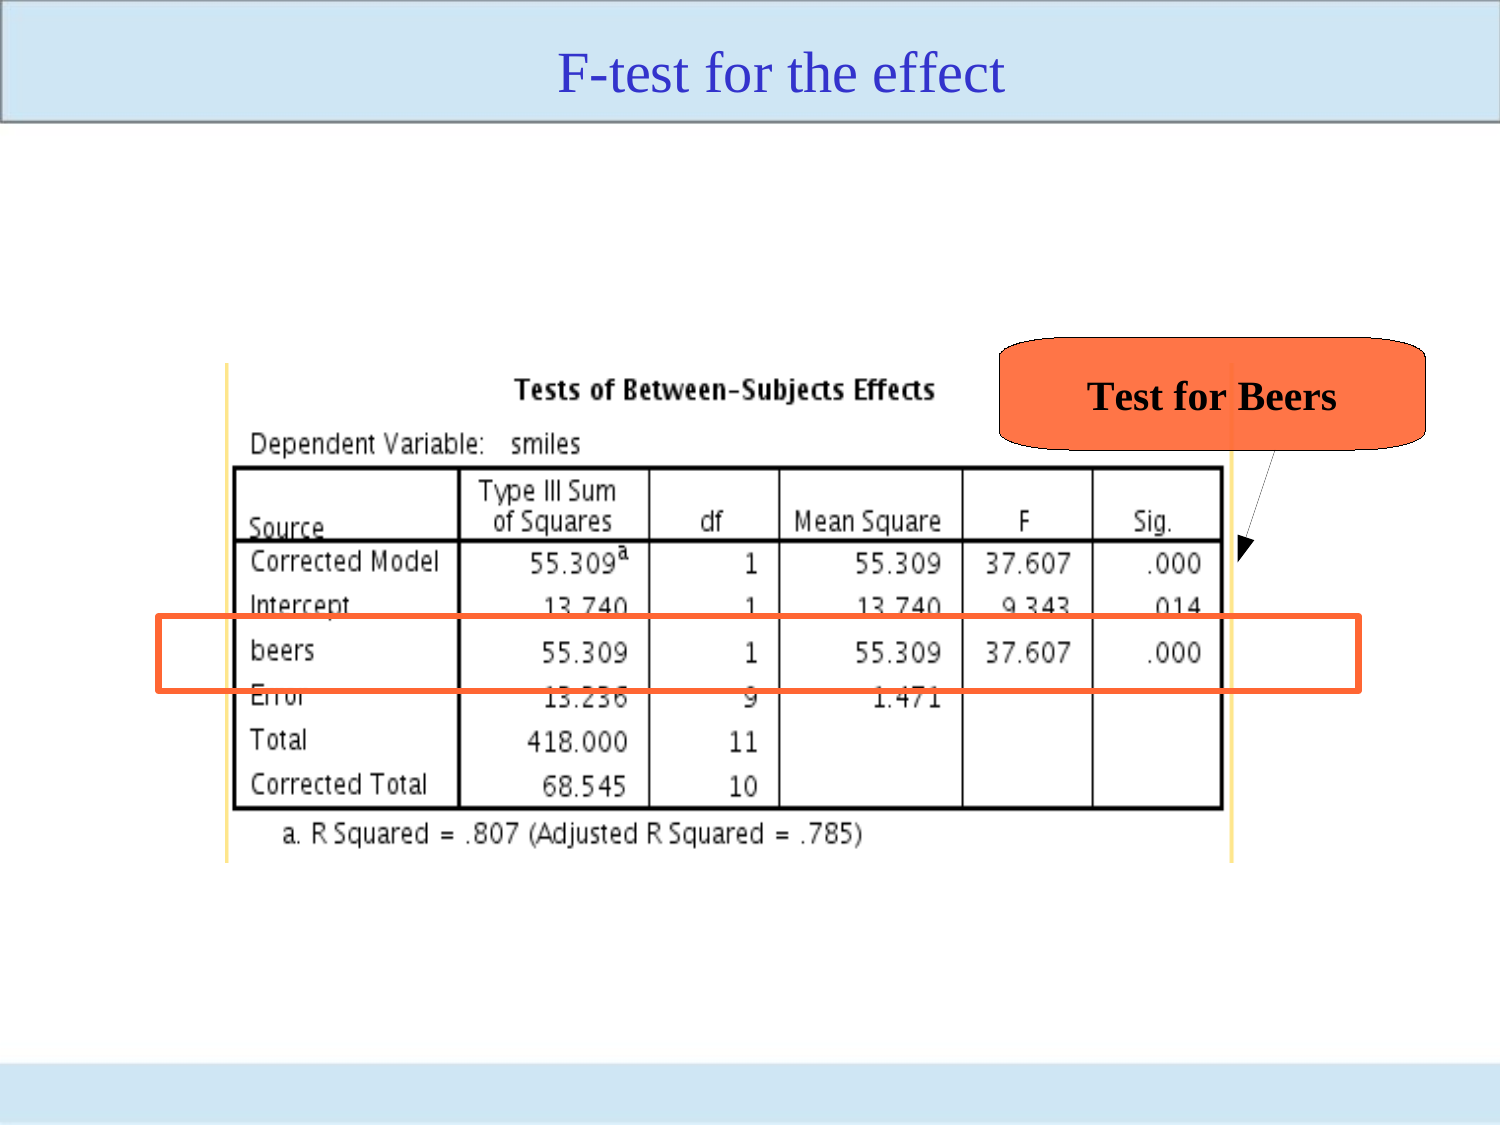

# F-test for the effect
Test for Beers